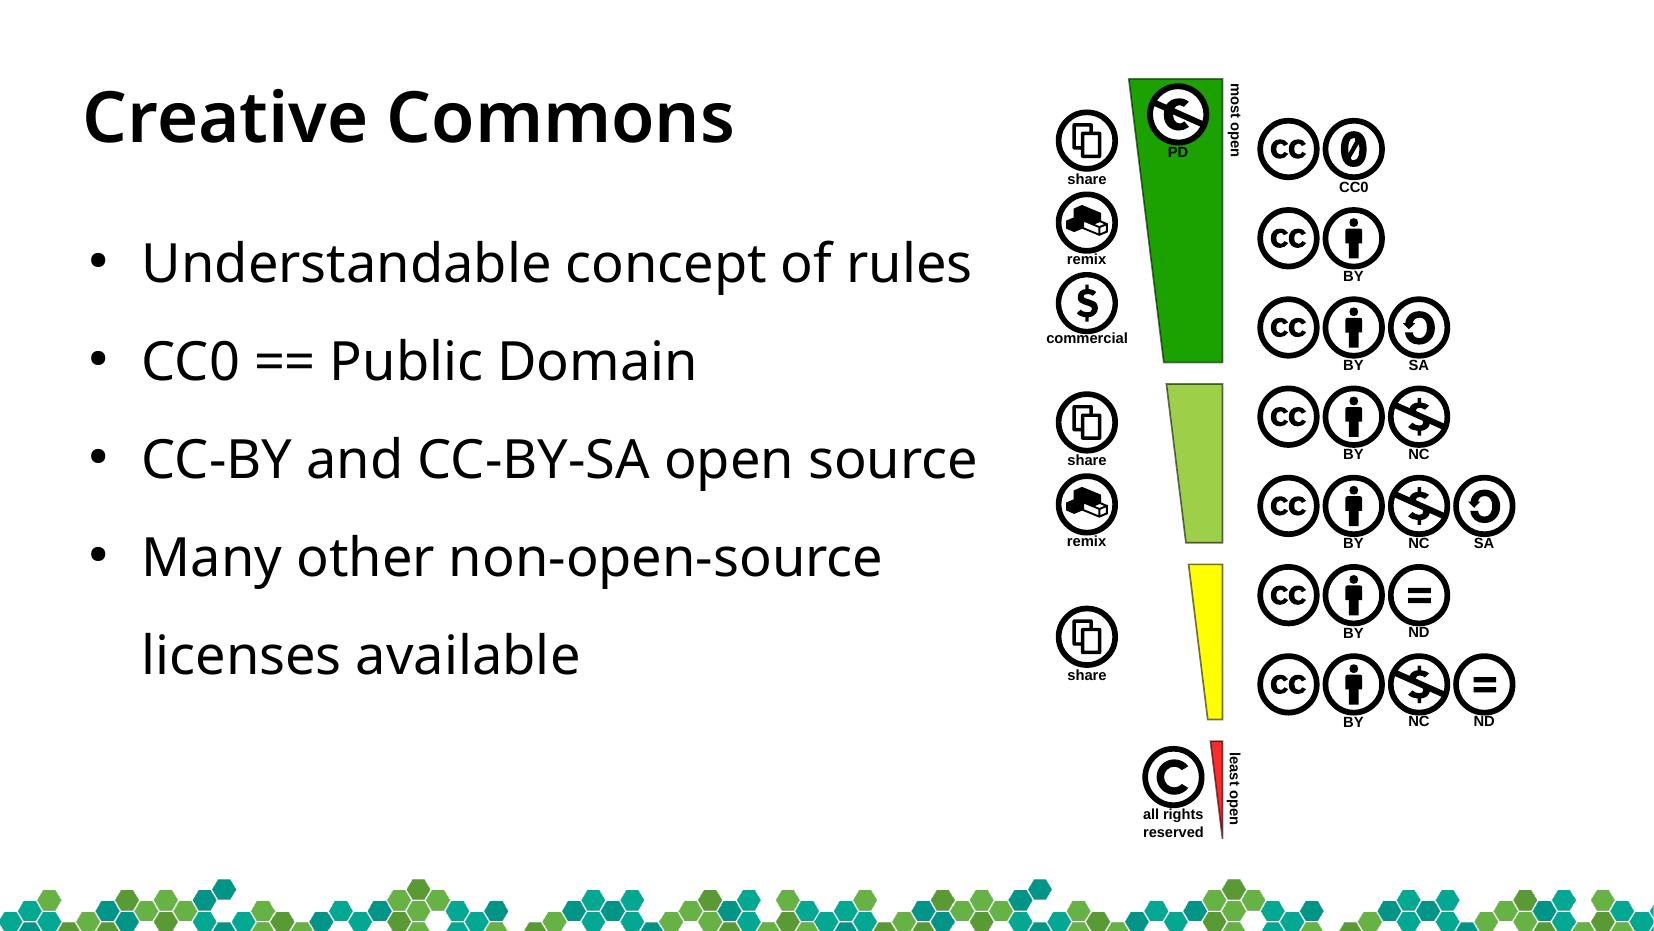

# Creative Commons
Understandable concept of rules
CC0 == Public Domain
CC-BY and CC-BY-SA open source
Many other non-open-source
licenses available